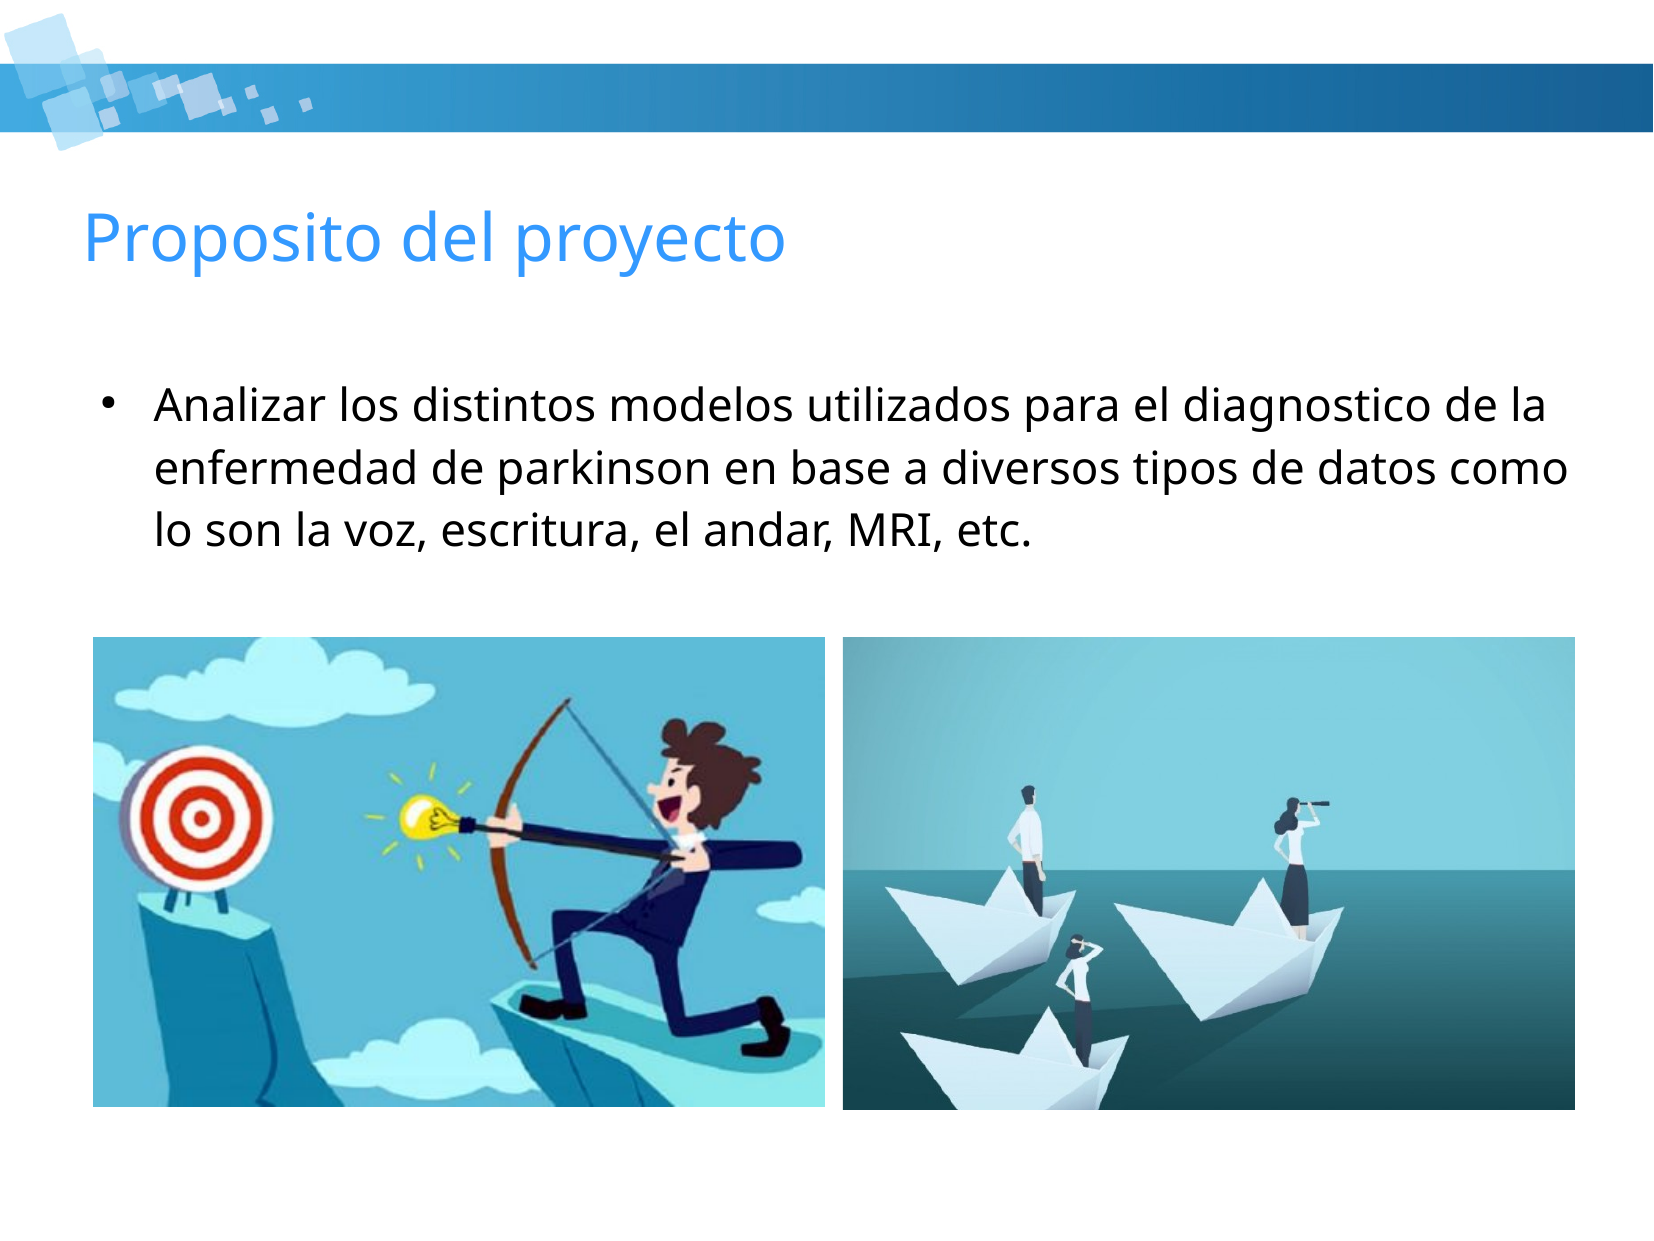

# Proposito del proyecto
Analizar los distintos modelos utilizados para el diagnostico de la enfermedad de parkinson en base a diversos tipos de datos como lo son la voz, escritura, el andar, MRI, etc.